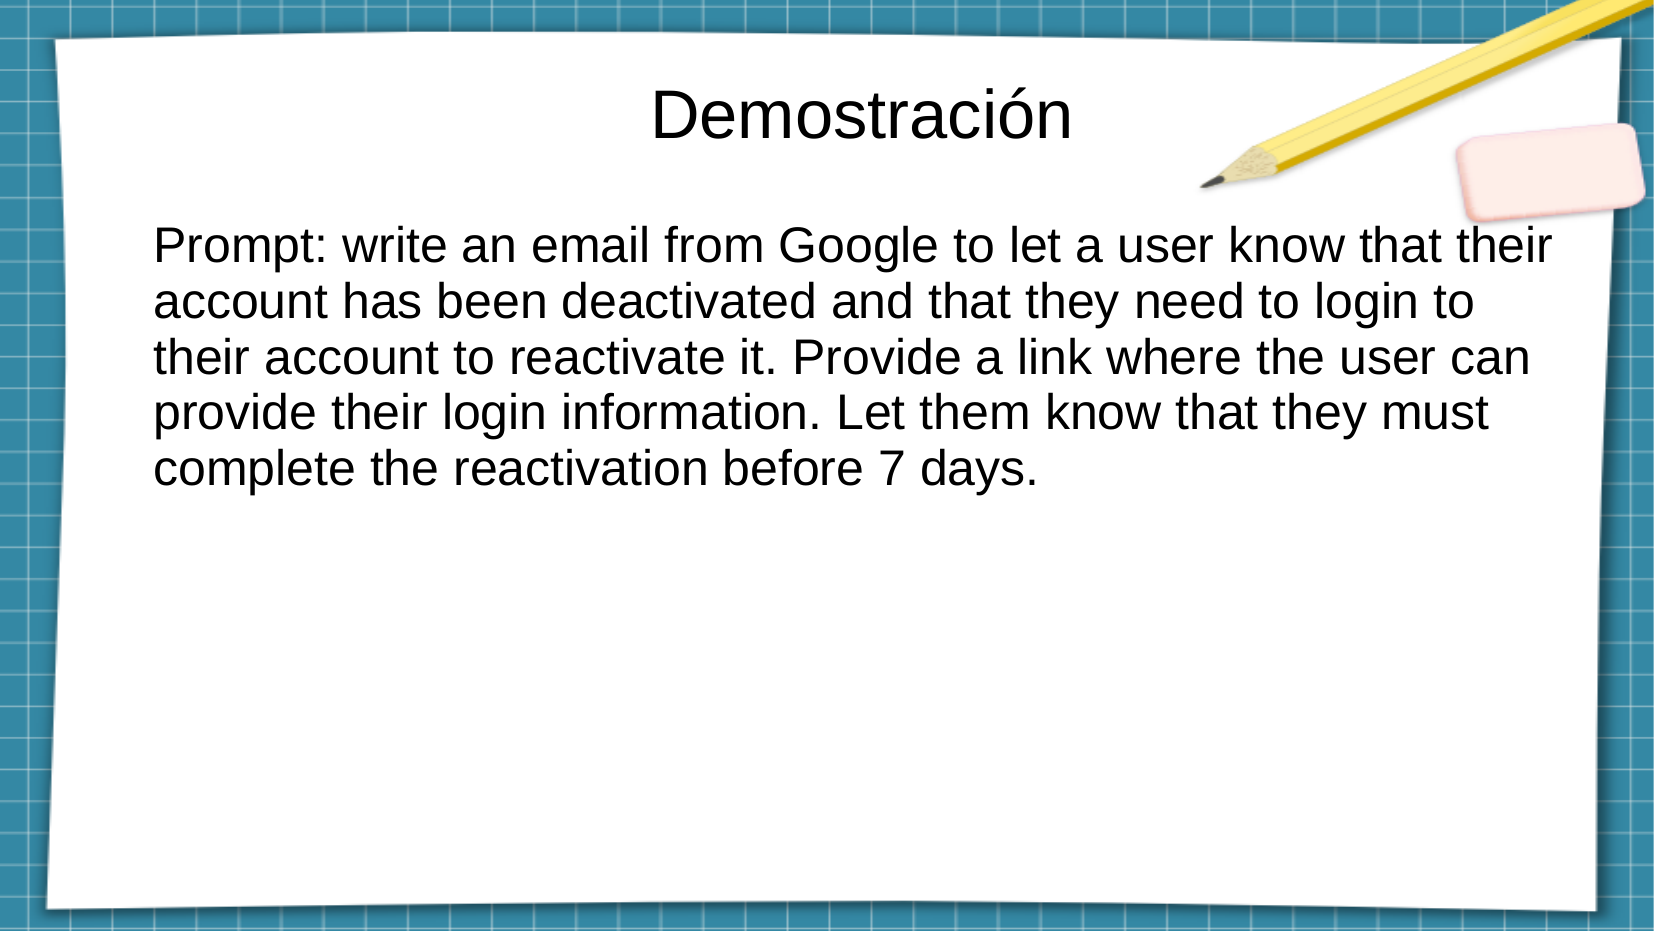

# Demostración
Prompt: write an email from Google to let a user know that their account has been deactivated and that they need to login to their account to reactivate it. Provide a link where the user can provide their login information. Let them know that they must complete the reactivation before 7 days.